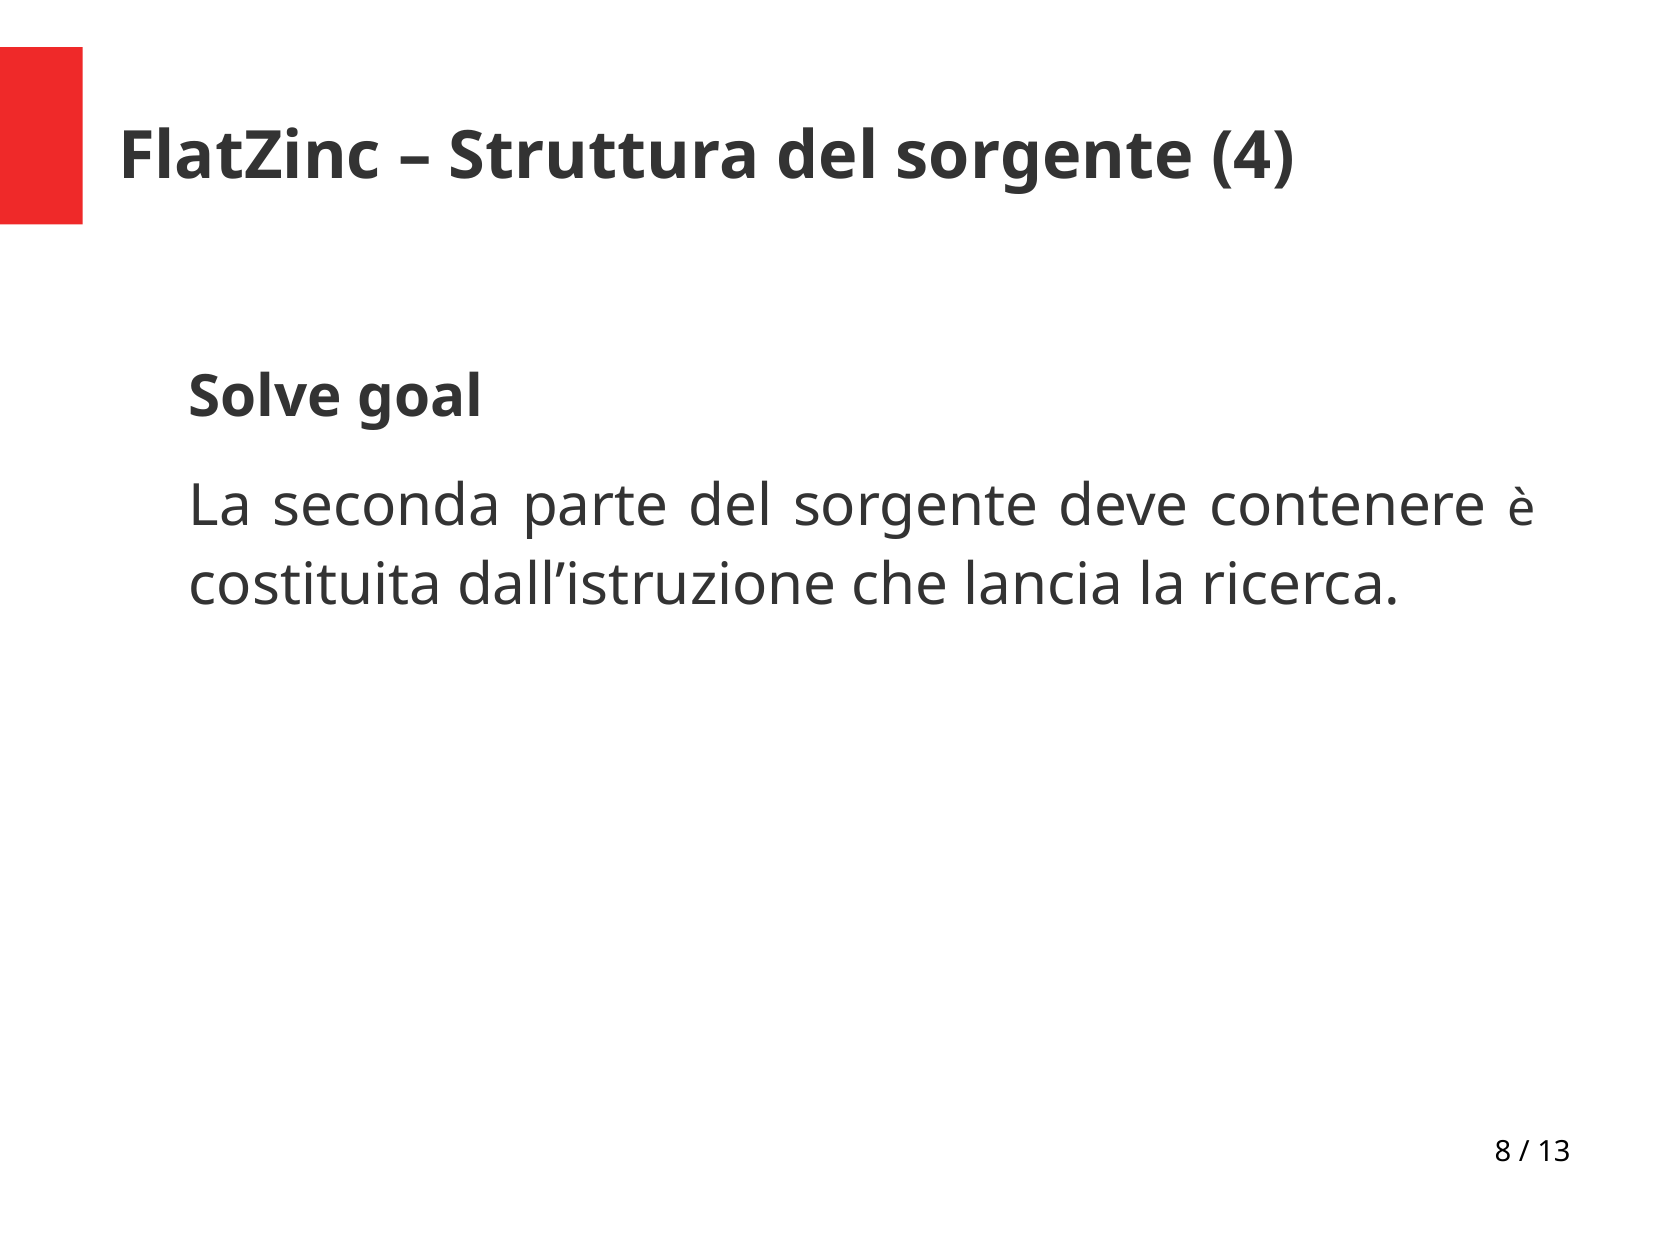

# FlatZinc – Struttura del sorgente (4)
Solve goal
La seconda parte del sorgente deve contenere è costituita dall’istruzione che lancia la ricerca.
8